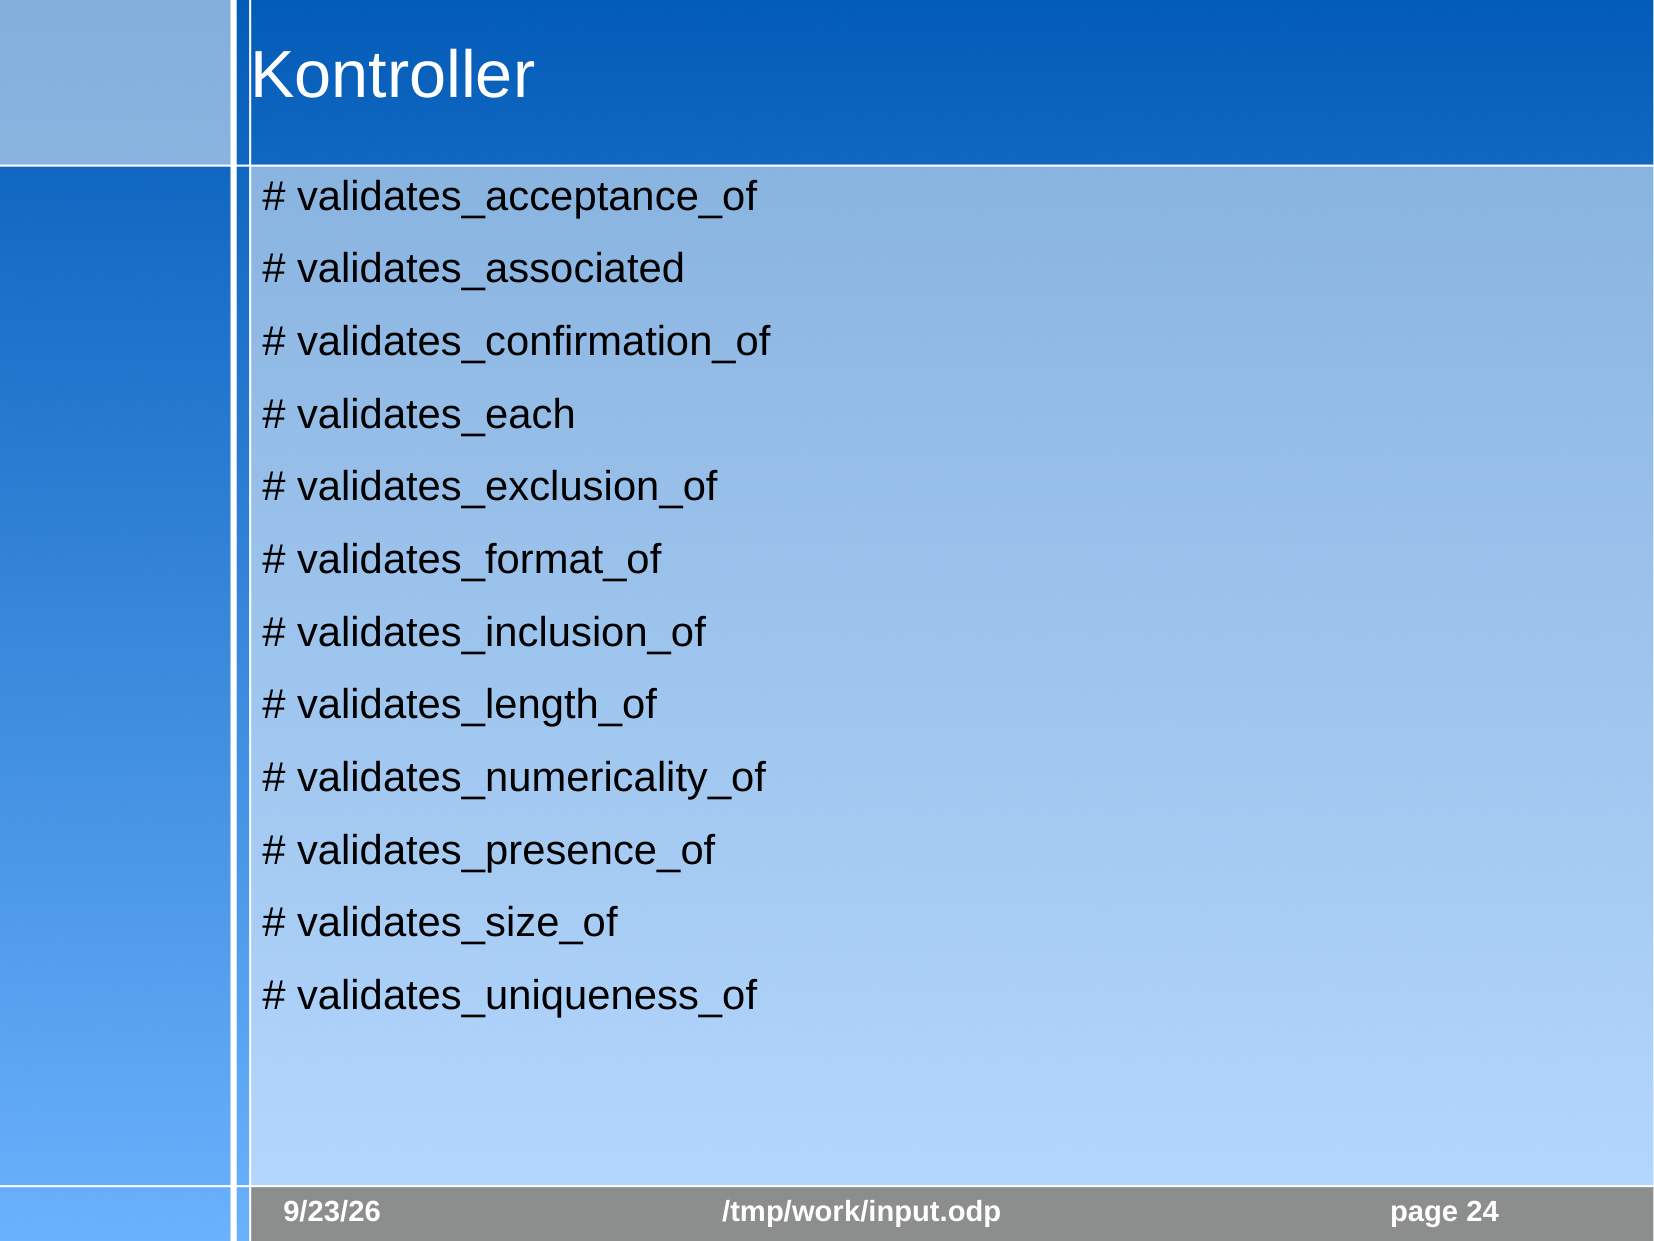

# Kontroller
# validates_acceptance_of
# validates_associated
# validates_confirmation_of
# validates_each
# validates_exclusion_of
# validates_format_of
# validates_inclusion_of
# validates_length_of
# validates_numericality_of
# validates_presence_of
# validates_size_of
# validates_uniqueness_of